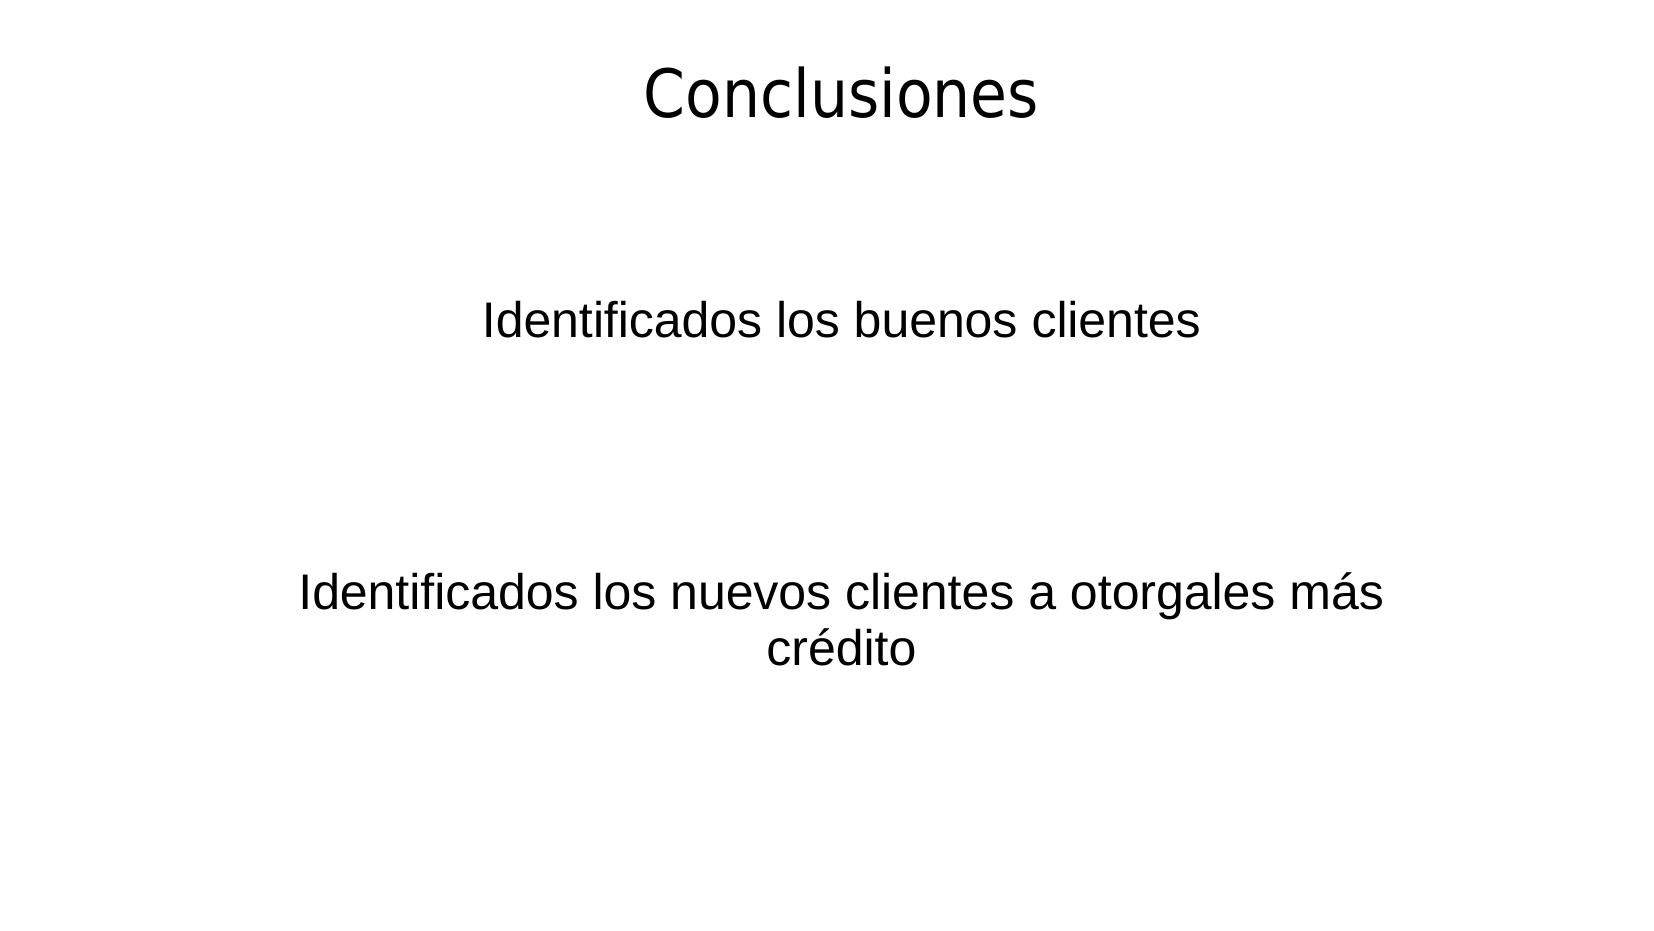

# Conclusiones
Identificados los buenos clientes
Identificados los nuevos clientes a otorgales más crédito